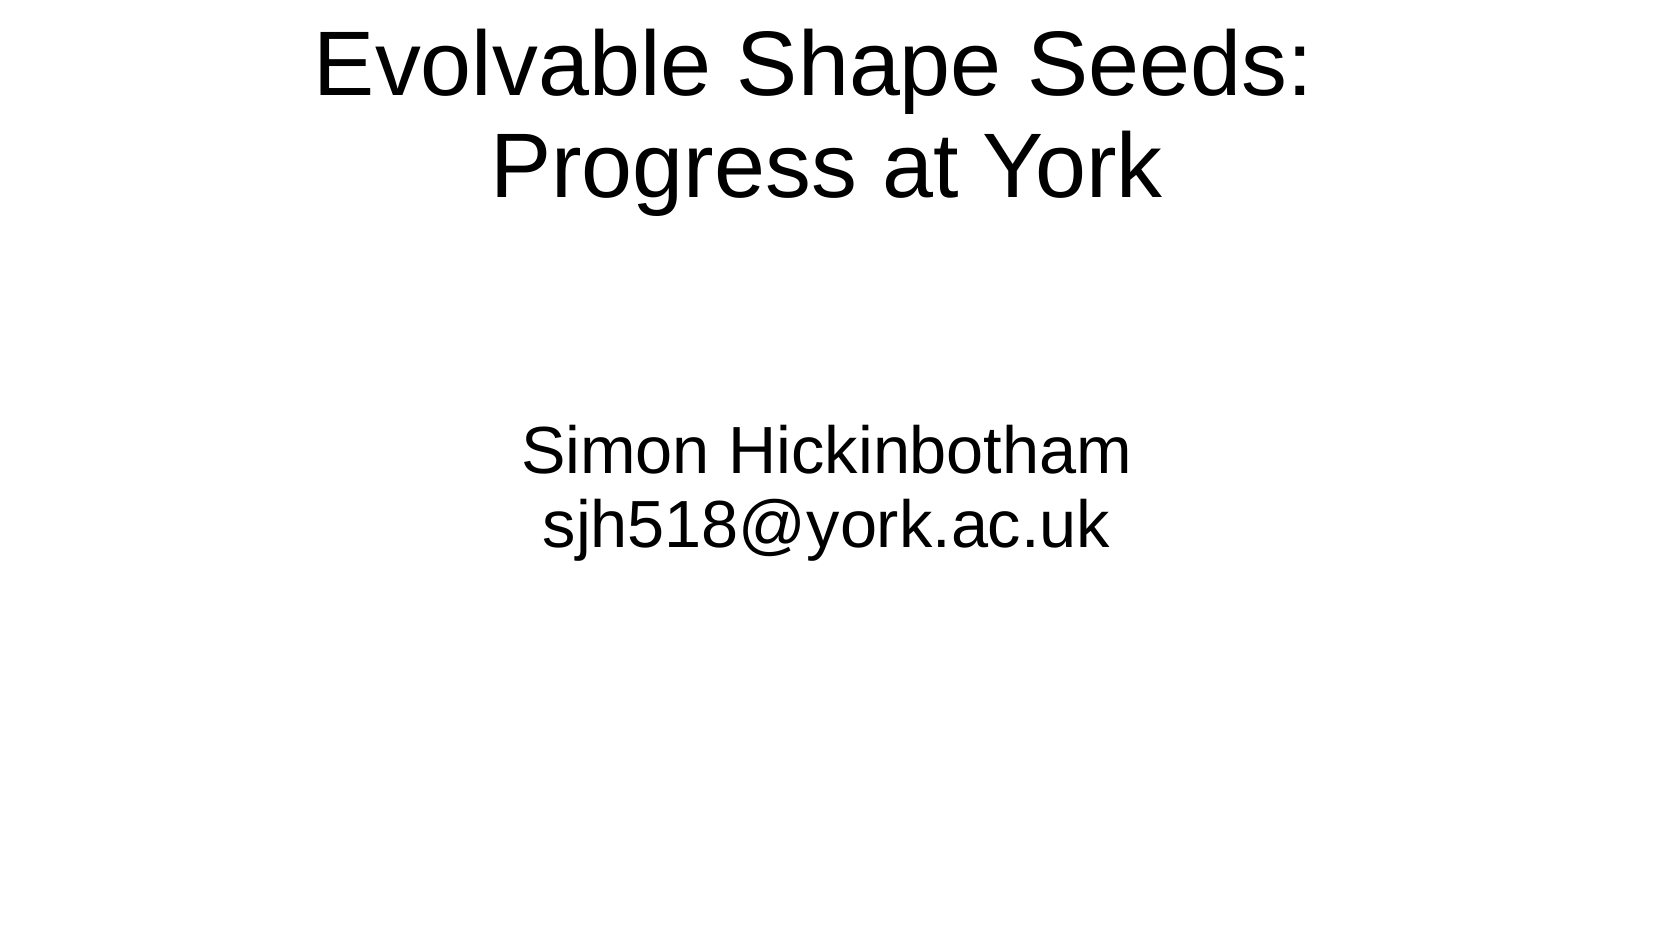

# Evolvable Shape Seeds: Progress at York
Simon Hickinbotham
sjh518@york.ac.uk